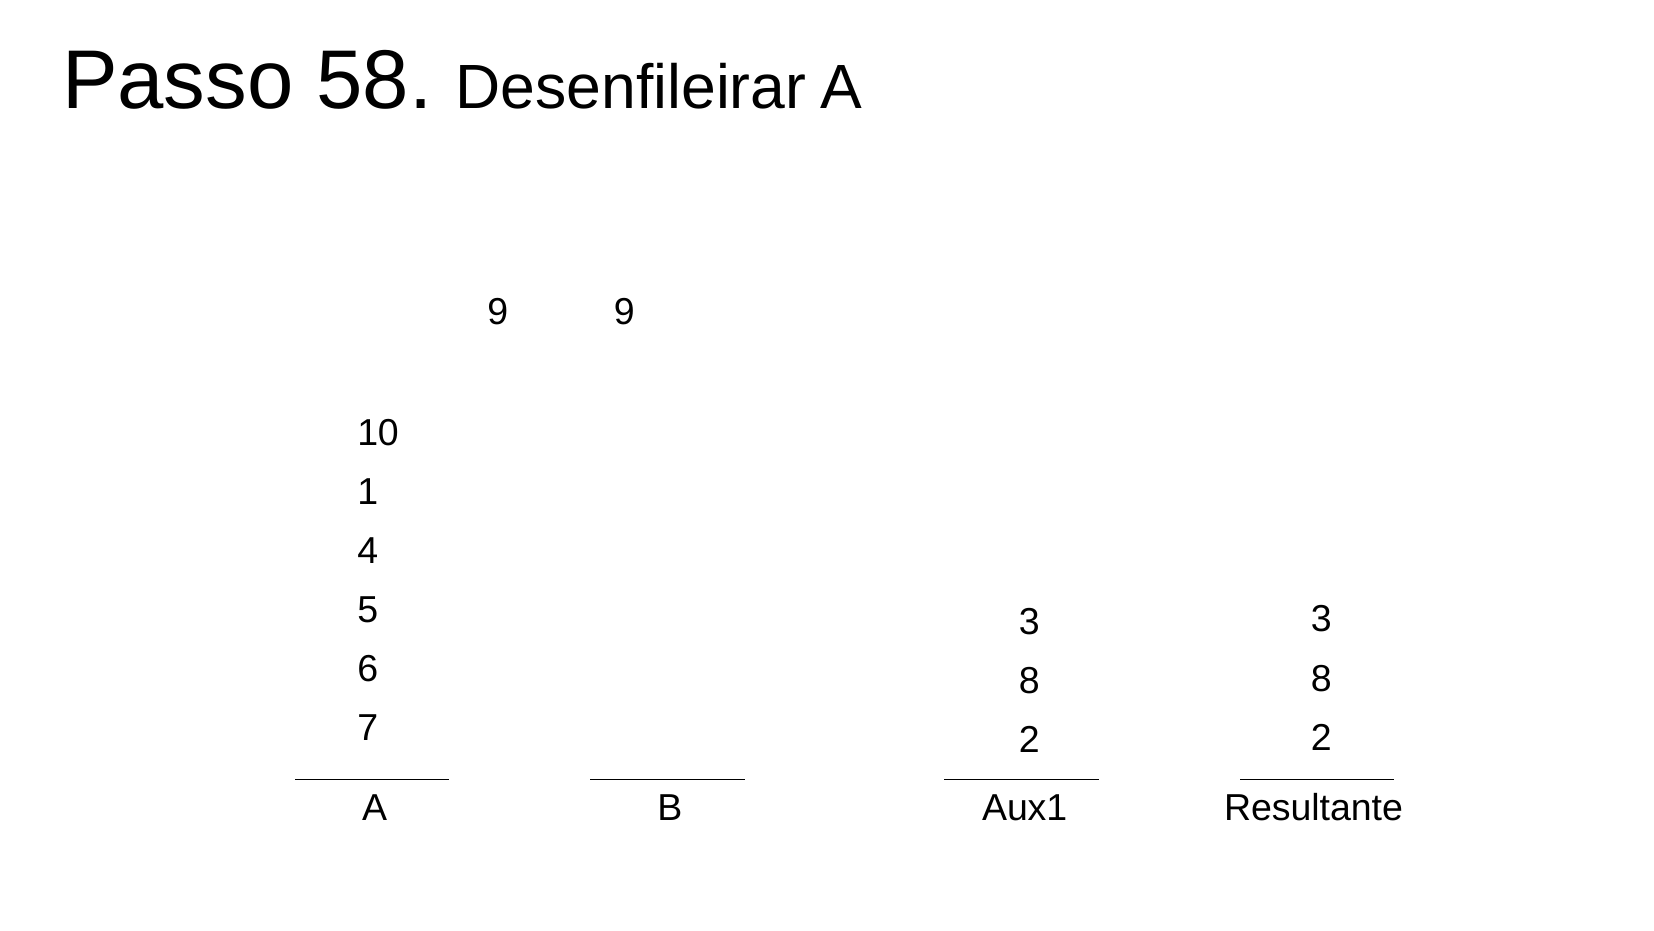

Passo 58. Desenfileirar A
9
9
10
1
4
5
3
3
6
8
8
7
2
2
A
B
Aux1
Resultante